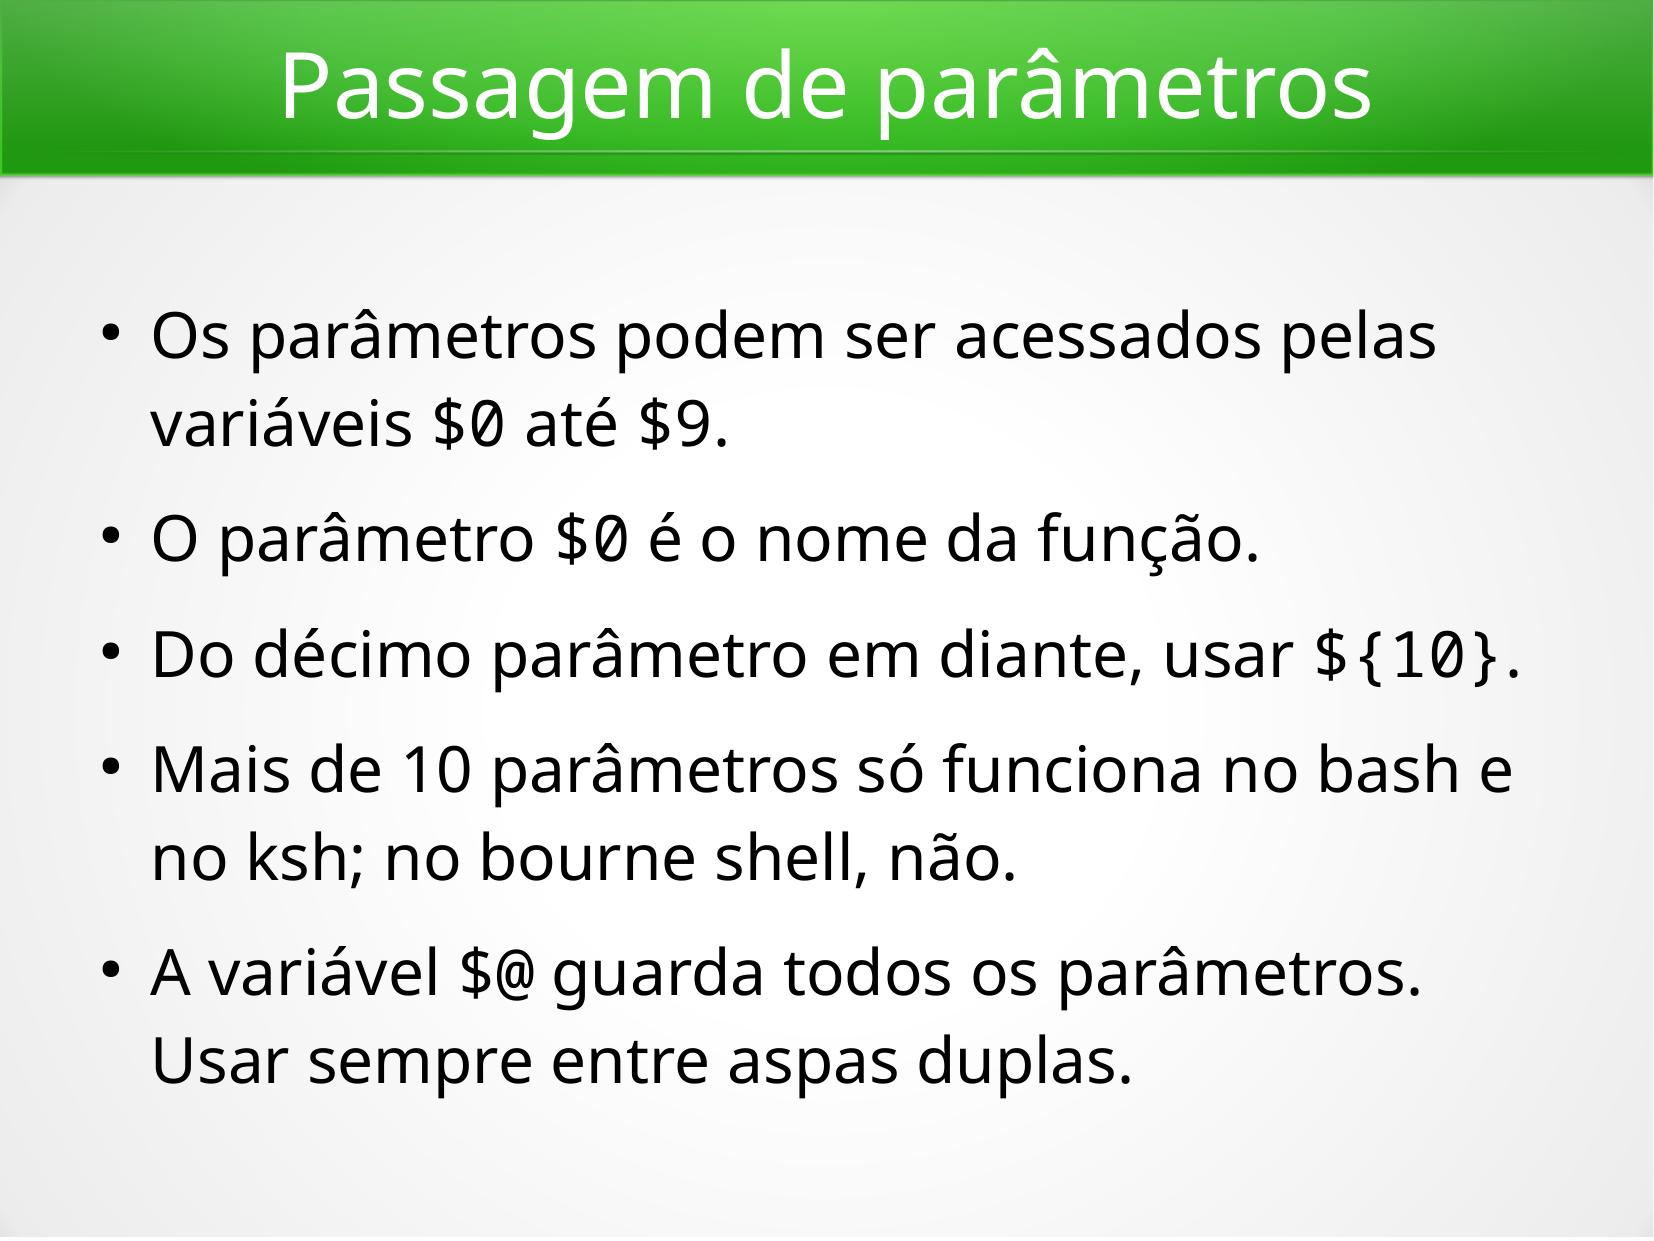

# Passagem de parâmetros
Os parâmetros podem ser acessados pelas variáveis $0 até $9.
O parâmetro $0 é o nome da função.
Do décimo parâmetro em diante, usar ${10}.
Mais de 10 parâmetros só funciona no bash e no ksh; no bourne shell, não.
A variável $@ guarda todos os parâmetros. Usar sempre entre aspas duplas.